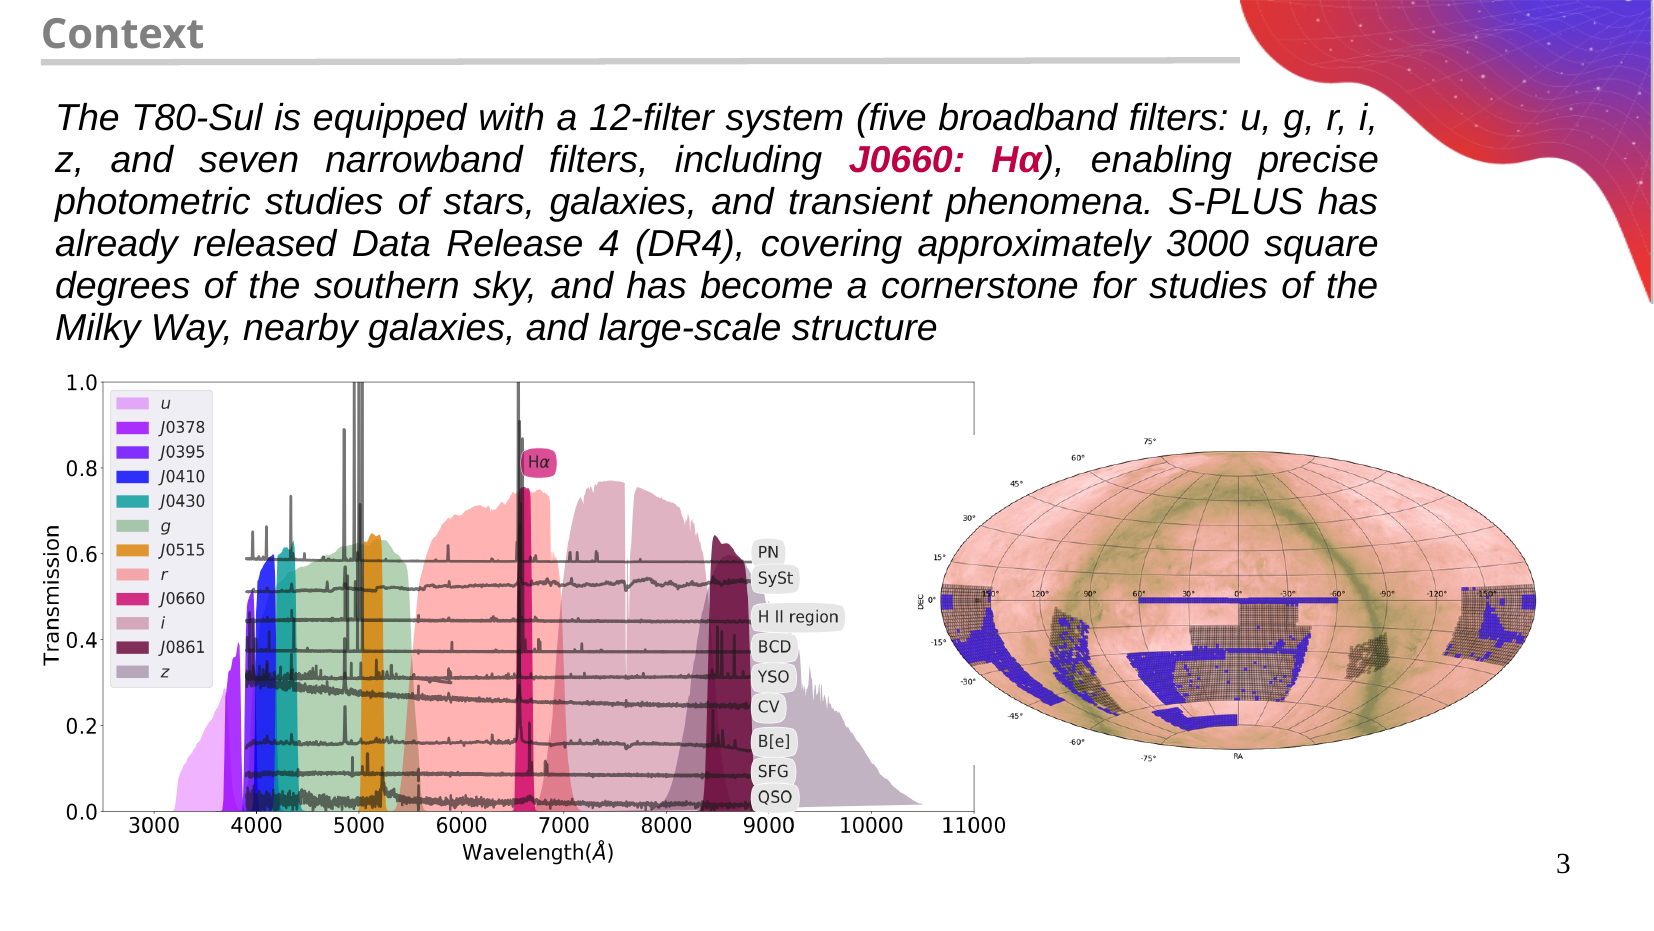

Context
The T80-Sul is equipped with a 12-filter system (five broadband filters: u, g, r, i, z, and seven narrowband filters, including J0660: Hα), enabling precise photometric studies of stars, galaxies, and transient phenomena. S-PLUS has already released Data Release 4 (DR4), covering approximately 3000 square degrees of the southern sky, and has become a cornerstone for studies of the Milky Way, nearby galaxies, and large-scale structure
3